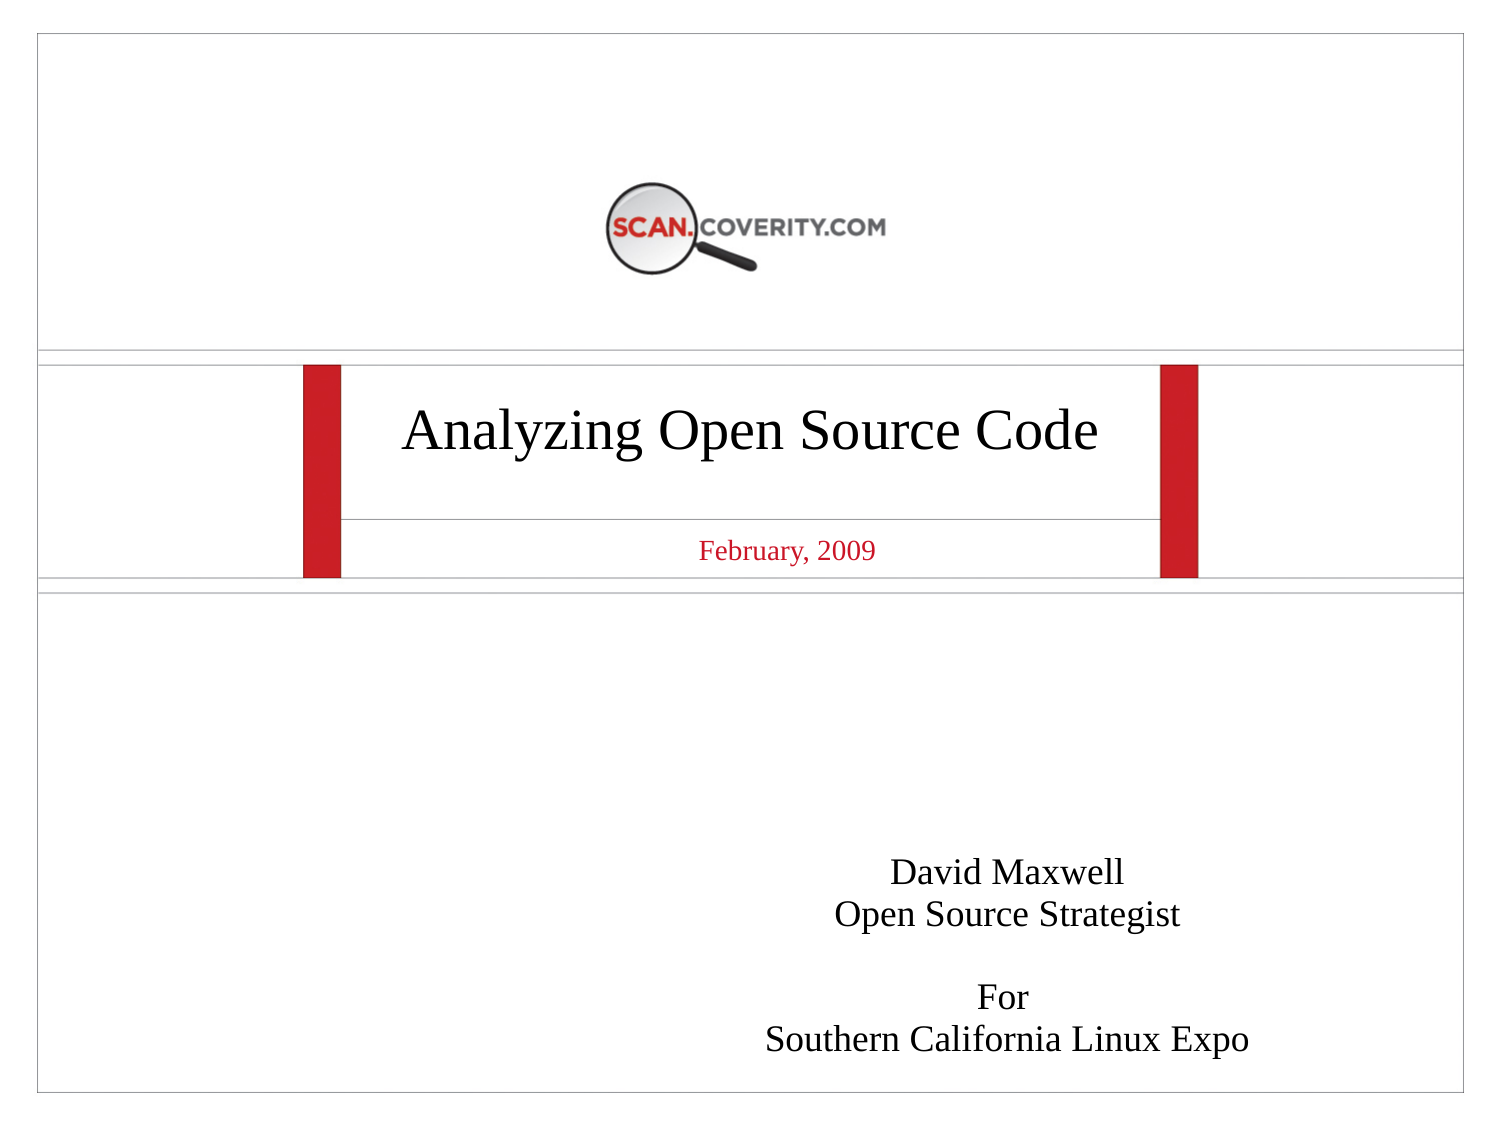

# Analyzing Open Source Code
February, 2009
David Maxwell
Open Source Strategist
For
Southern California Linux Expo